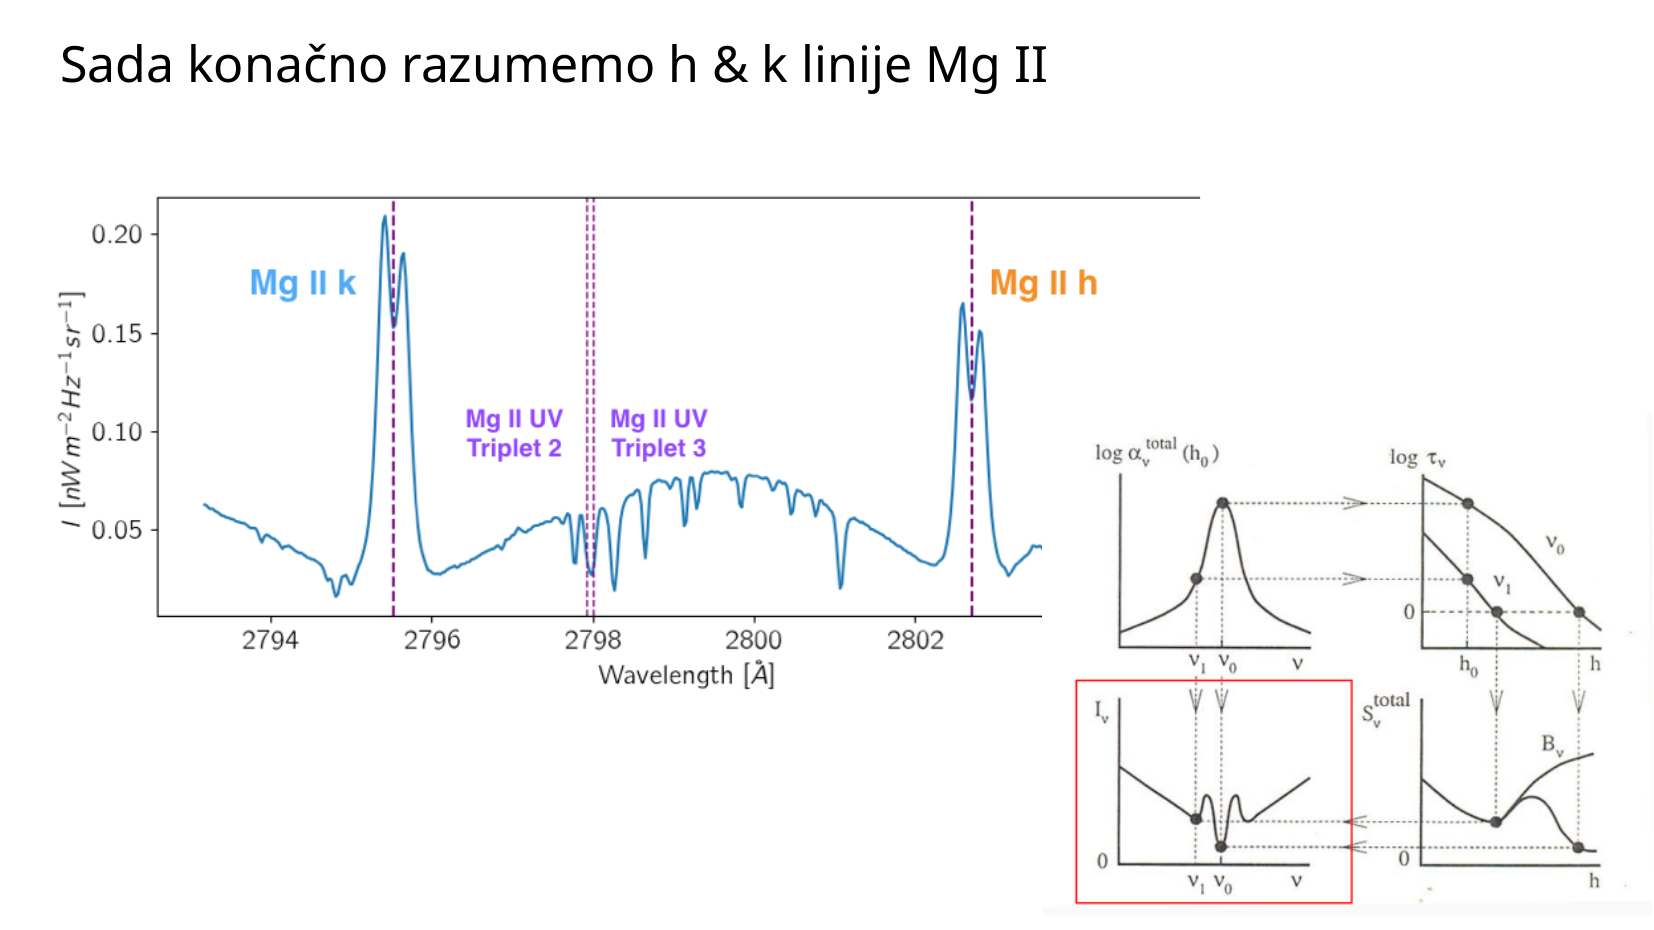

# Sada konačno razumemo h & k linije Mg II